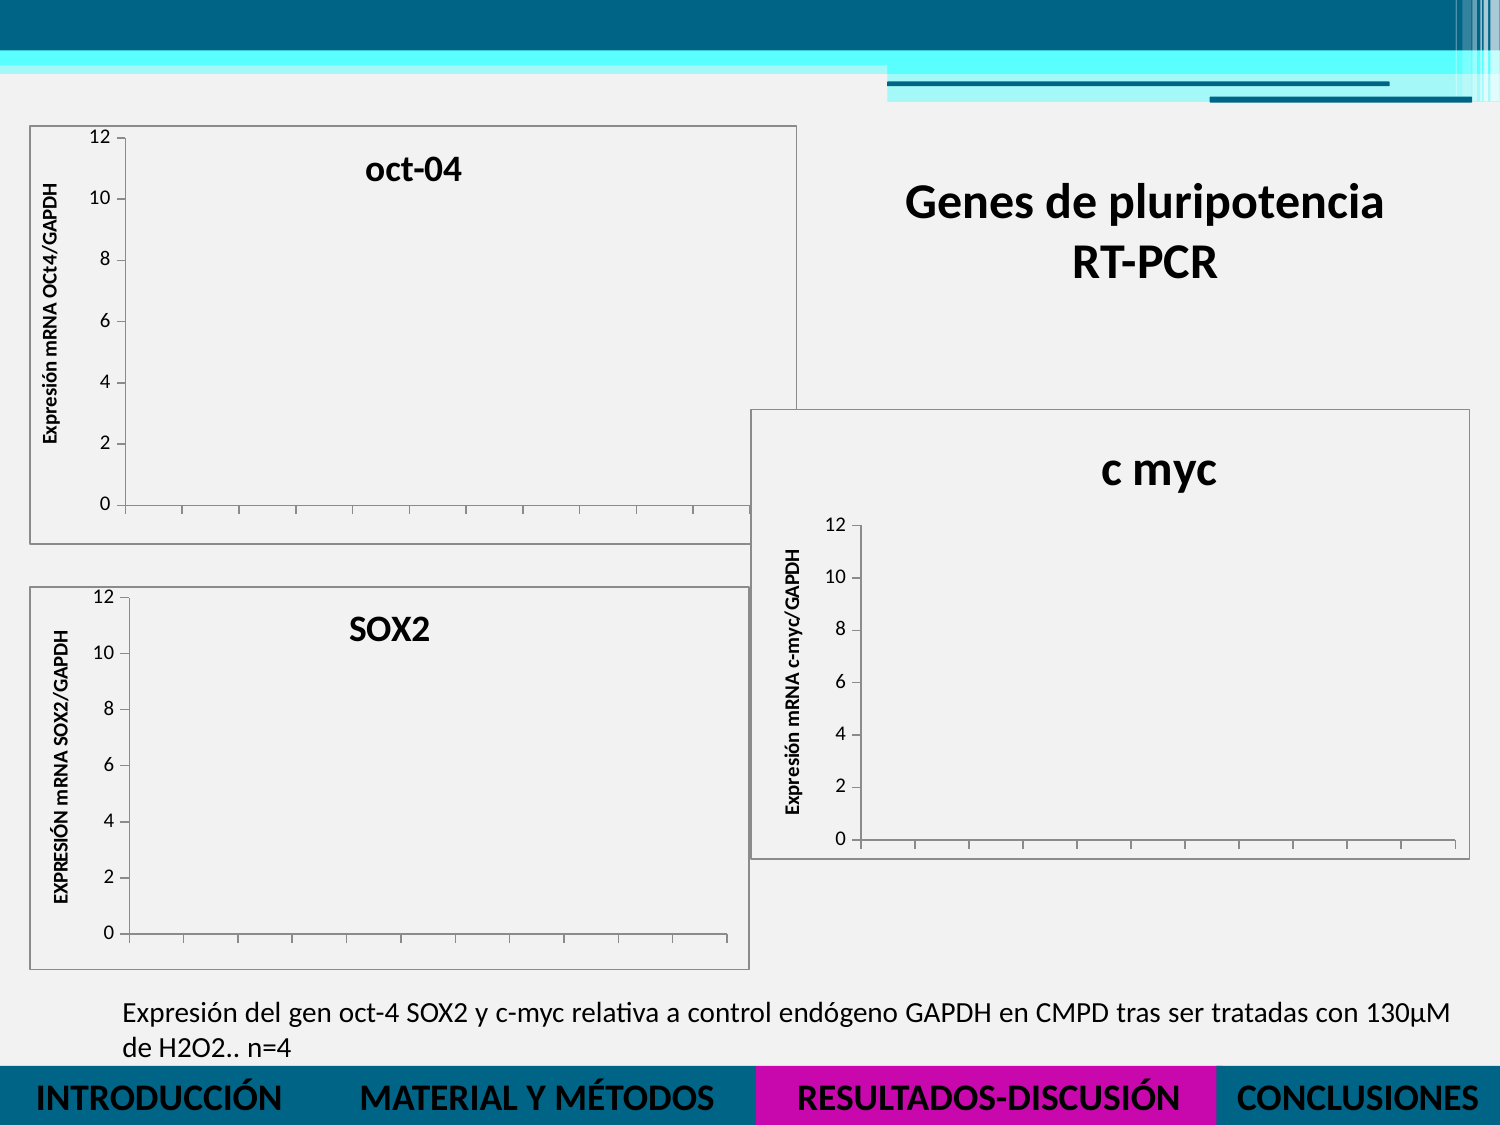

# RESULTADOS
### Chart: oct-04
| Category | |
|---|---|Genes de pluripotencia RT-PCR
### Chart: c myc
| Category | |
|---|---|
### Chart: SOX2
| Category | |
|---|---|Expresión del gen oct-4 SOX2 y c-myc relativa a control endógeno GAPDH en CMPD tras ser tratadas con 130µM de H2O2.. n=4
INTRODUCCIÓN
MATERIAL Y MÉTODOS
RESULTADOS-DISCUSIÓN
CONCLUSIONES